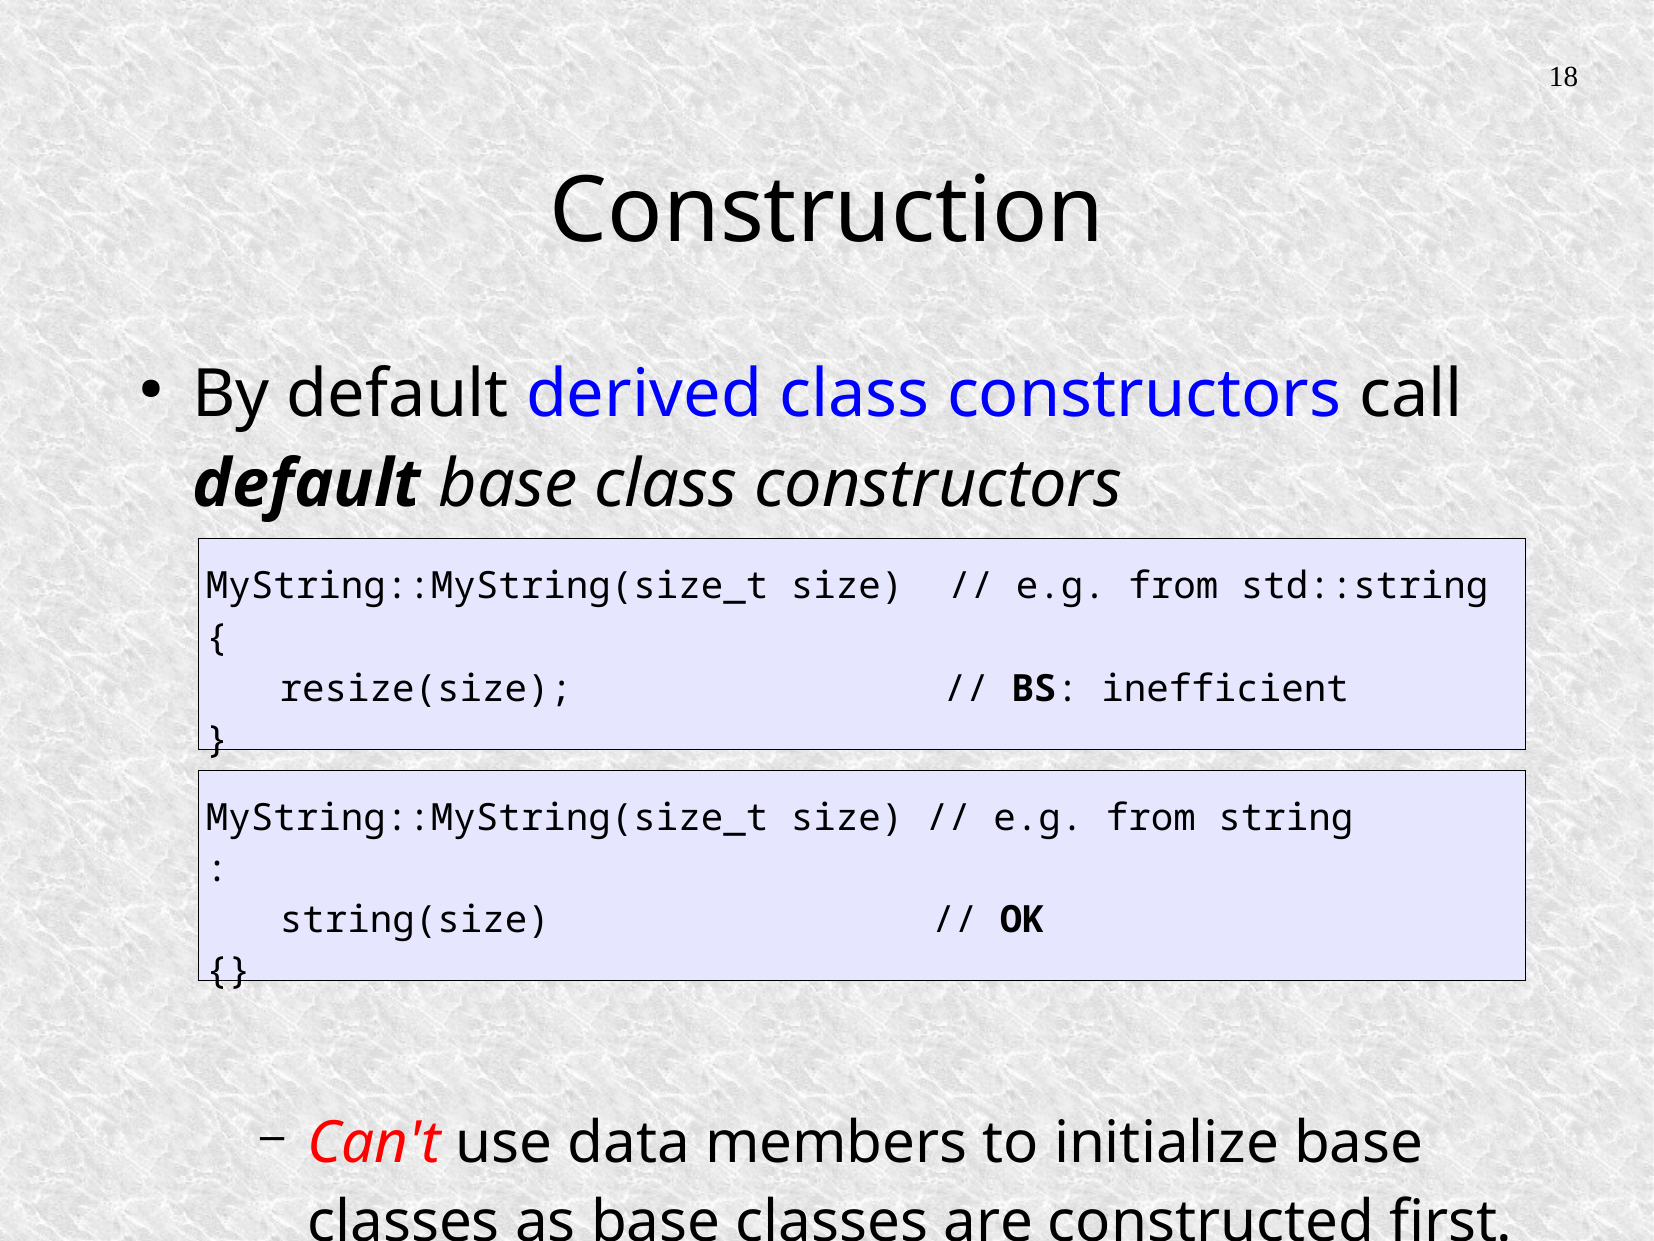

18
# Construction
By default derived class constructors call default base class constructors
Can't use data members to initialize base classes as base classes are constructed first.
MyString::MyString(size_t size) // e.g. from std::string
{
	resize(size);						// BS: inefficient
}
MyString::MyString(size_t size) // e.g. from string
:
	string(size) // OK
{}